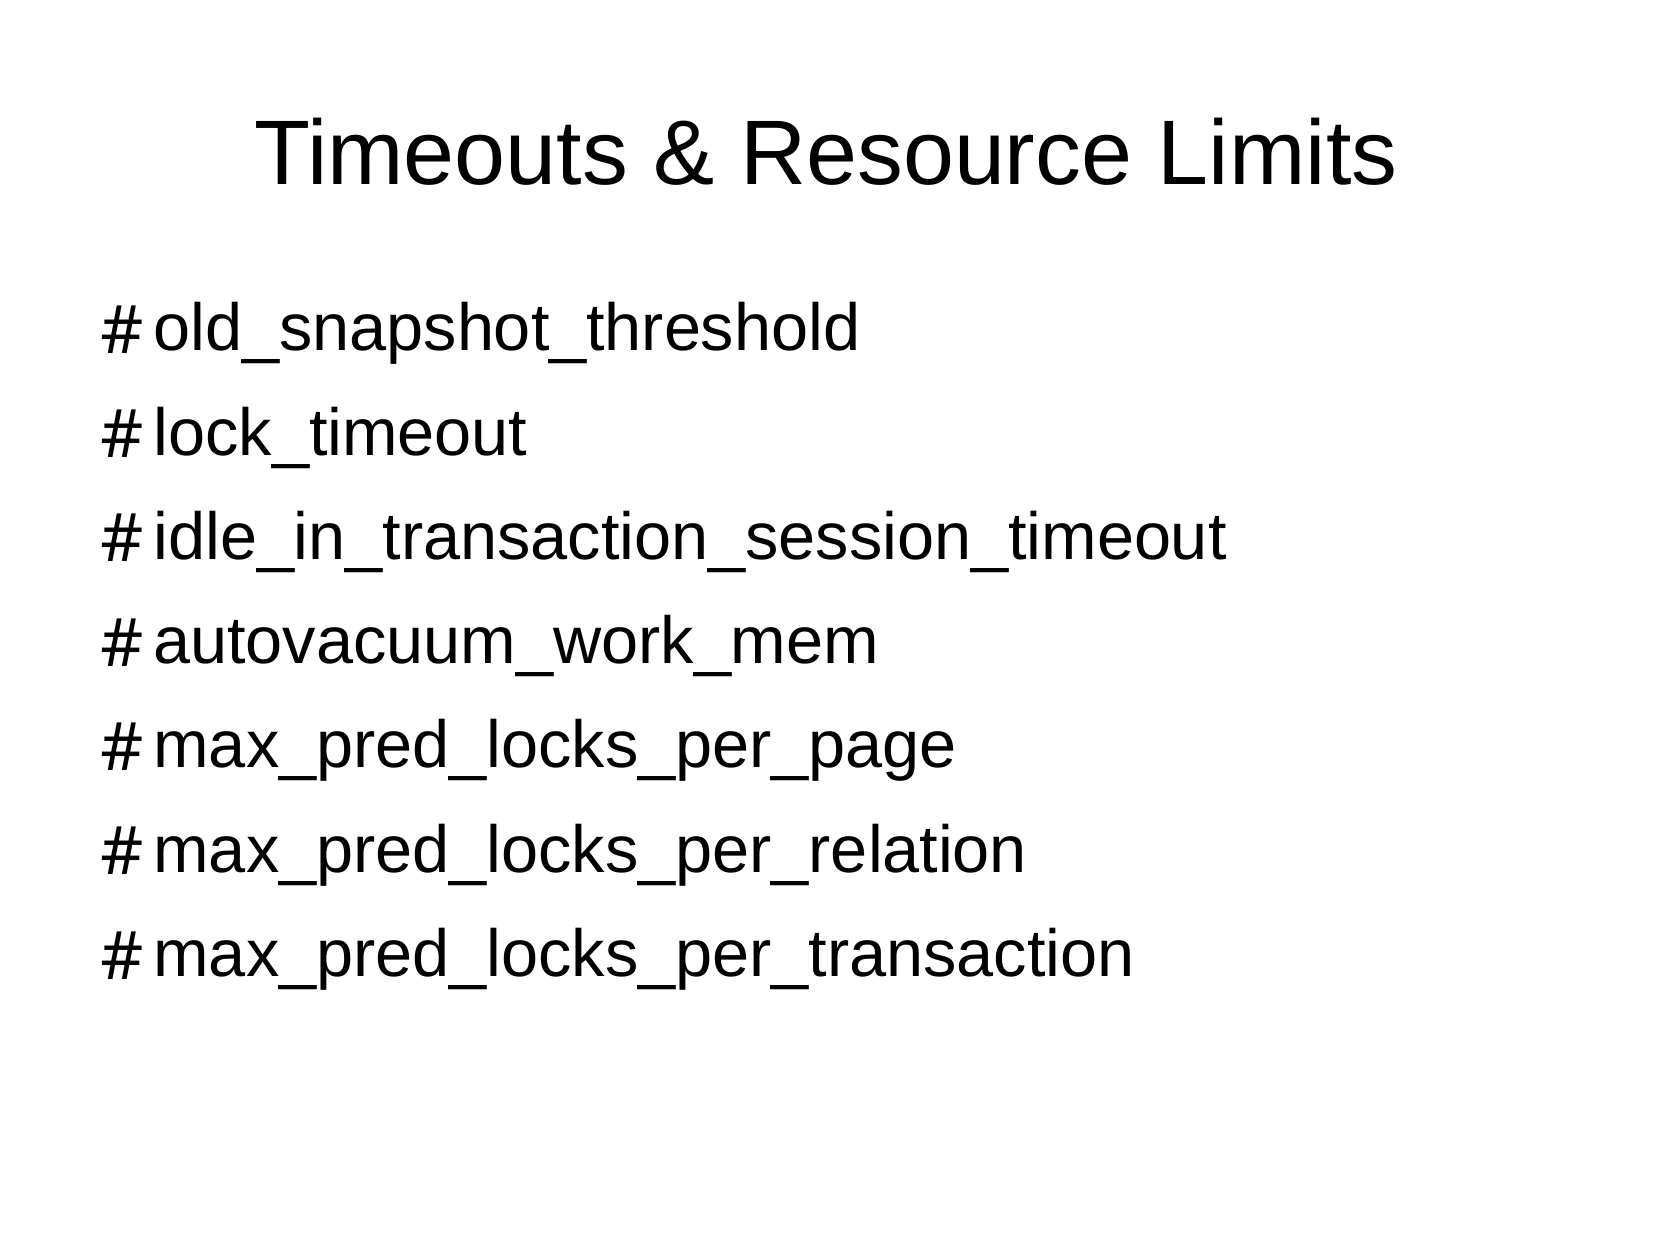

# Timeouts & Resource Limits
old_snapshot_threshold
lock_timeout
idle_in_transaction_session_timeout
autovacuum_work_mem
max_pred_locks_per_page
max_pred_locks_per_relation
max_pred_locks_per_transaction